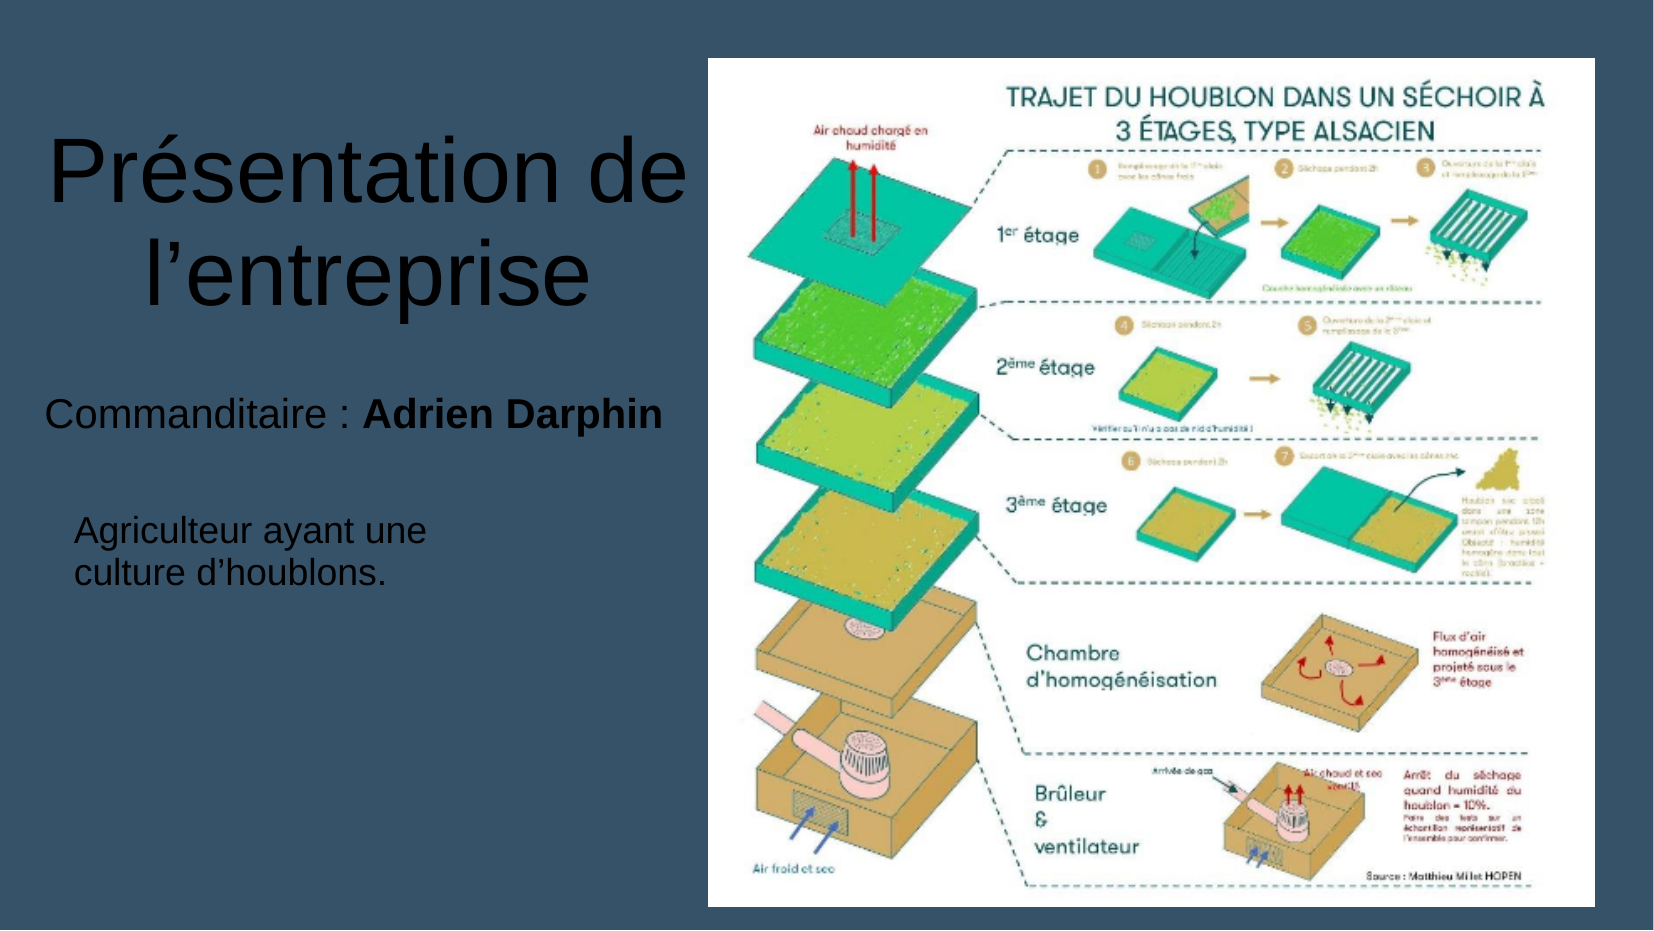

# Présentation de l’entreprise
Commanditaire : Adrien Darphin
Agriculteur ayant une culture d’houblons.